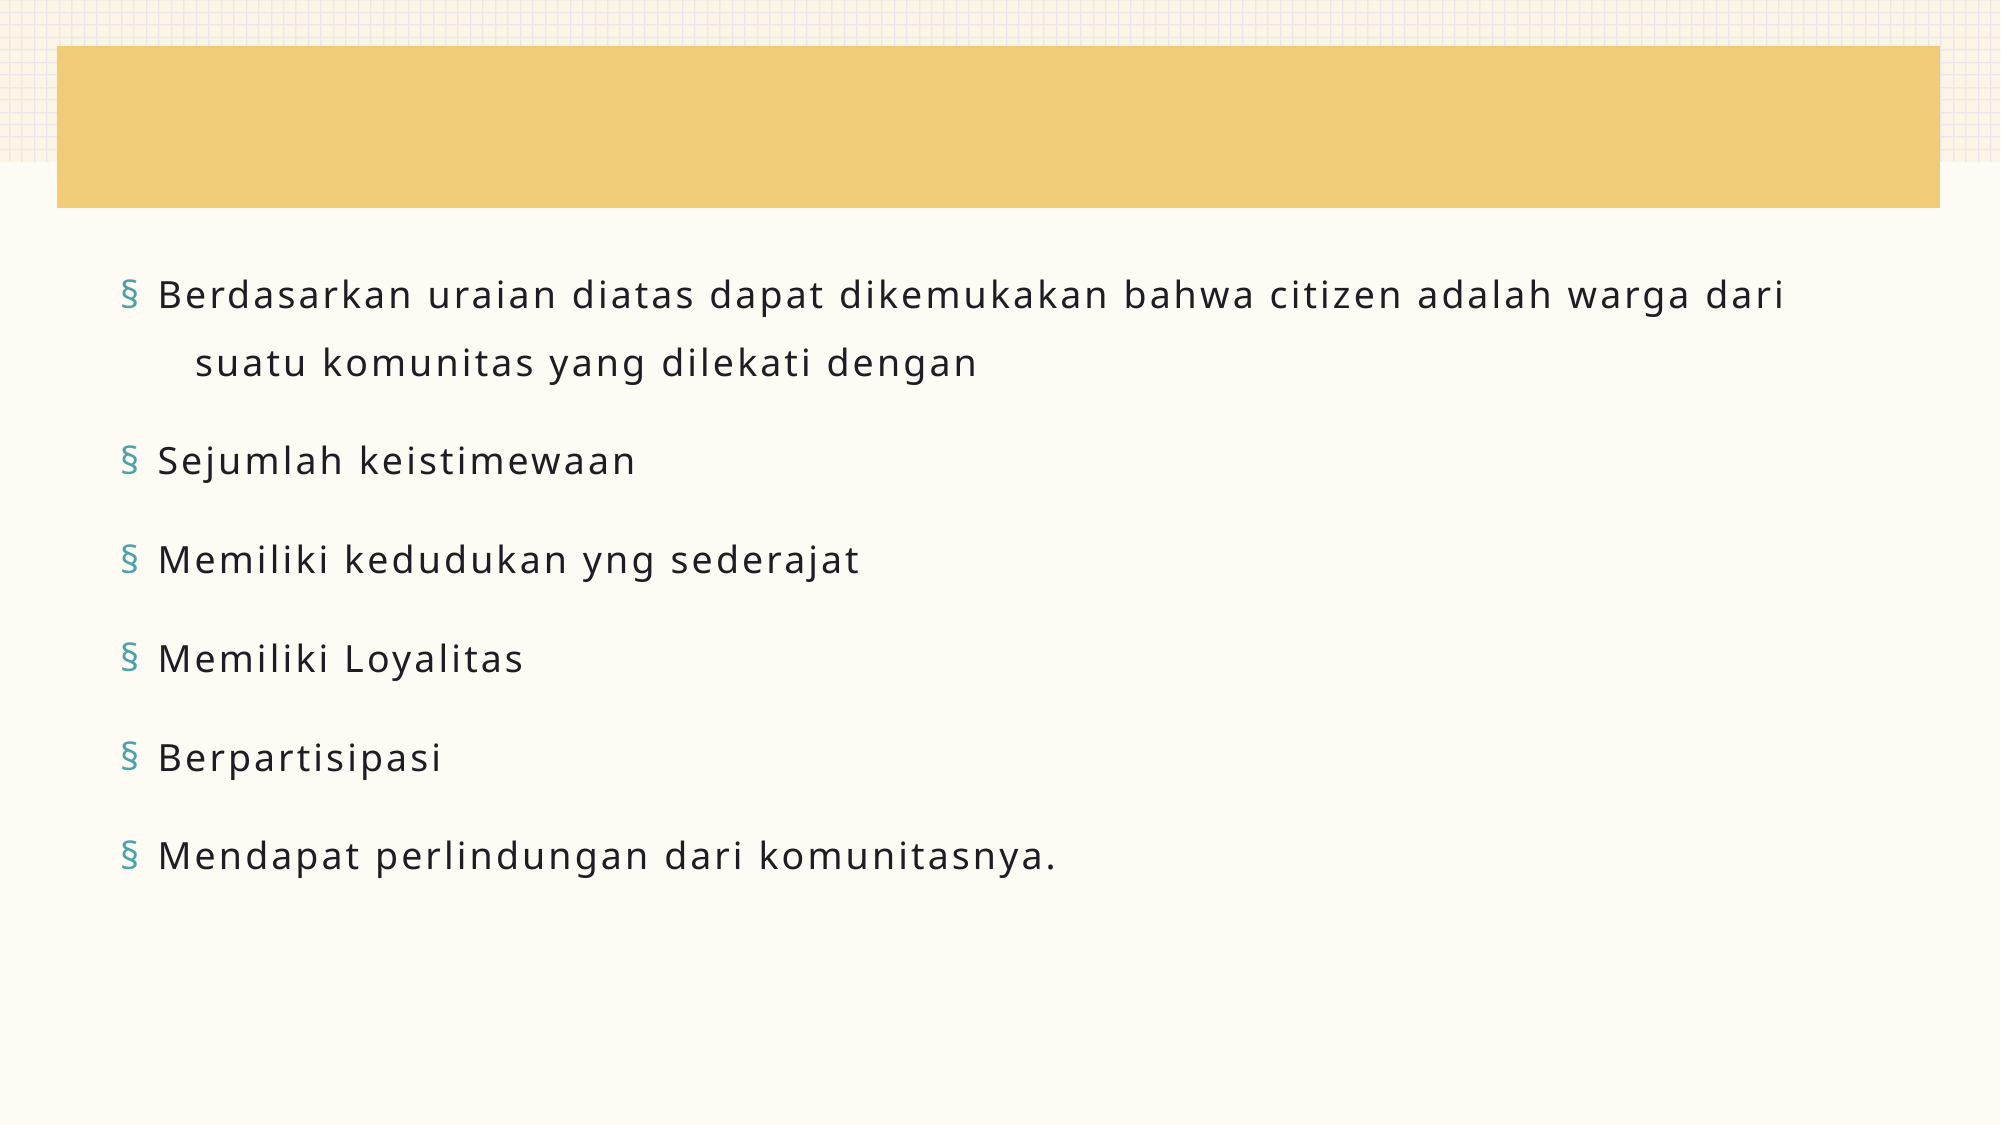

# Berdasarkan uraian diatas dapat dikemukakan bahwa citizen adalah warga dari suatu komunitas yang dilekati dengan
Sejumlah keistimewaan
Memiliki kedudukan yng sederajat
Memiliki Loyalitas
Berpartisipasi
Mendapat perlindungan dari komunitasnya.